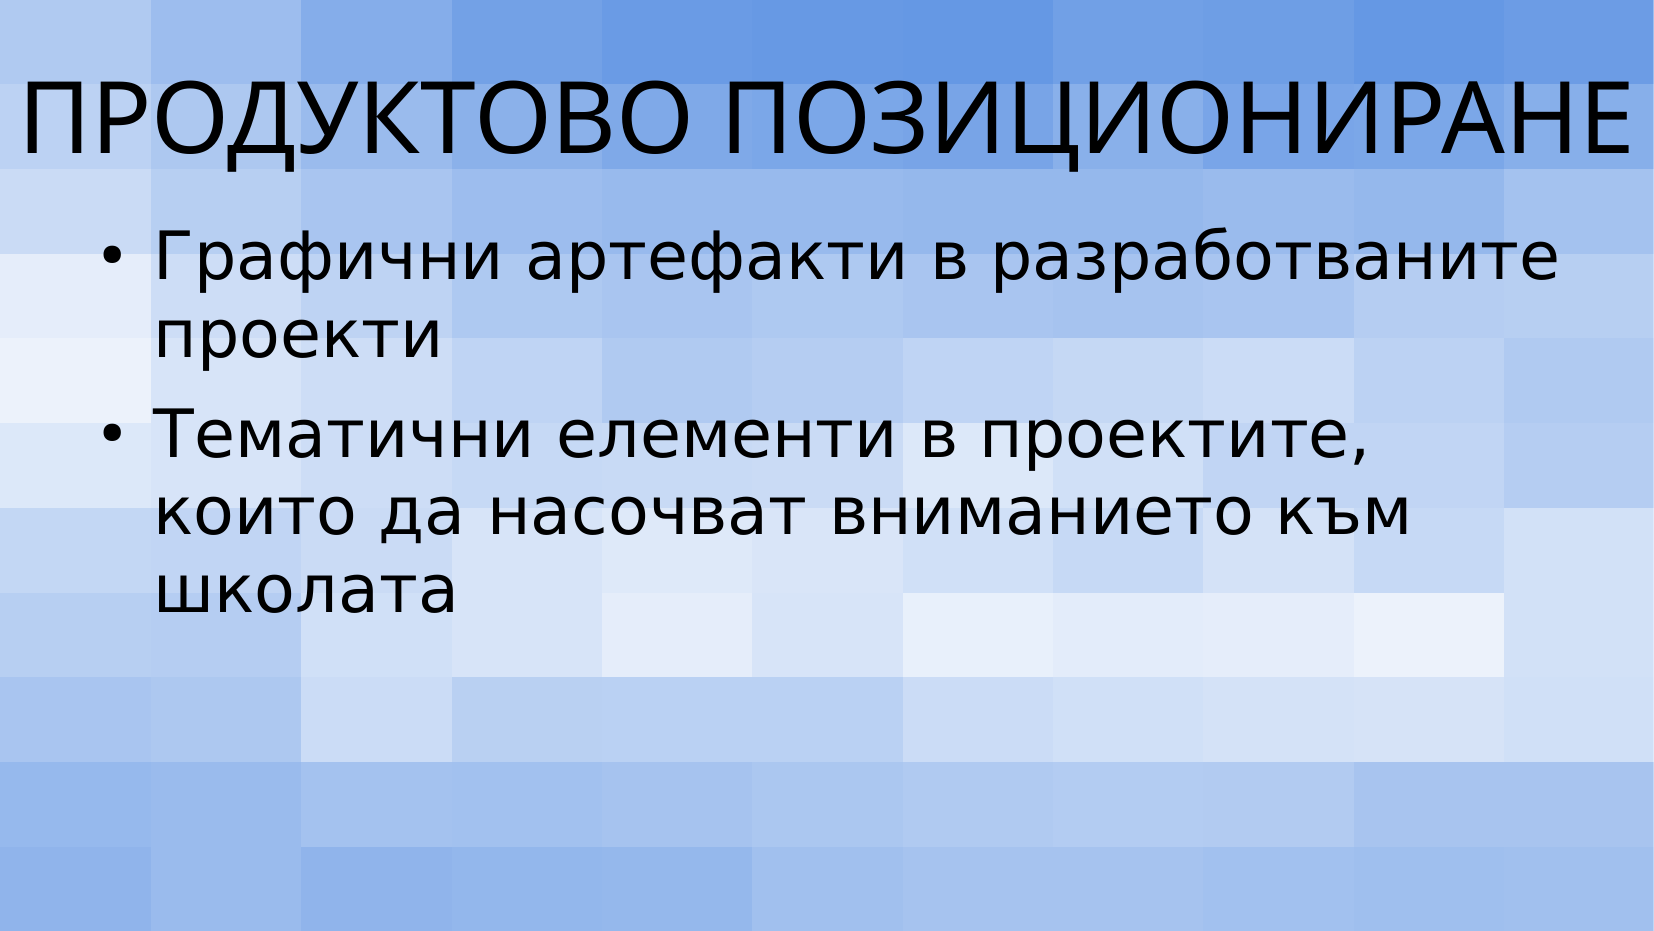

# ПРОДУКТОВО ПОЗИЦИОНИРАНЕ
Графични артефакти в разработваните проекти
Тематични елементи в проектите, които да насочват вниманието към школата